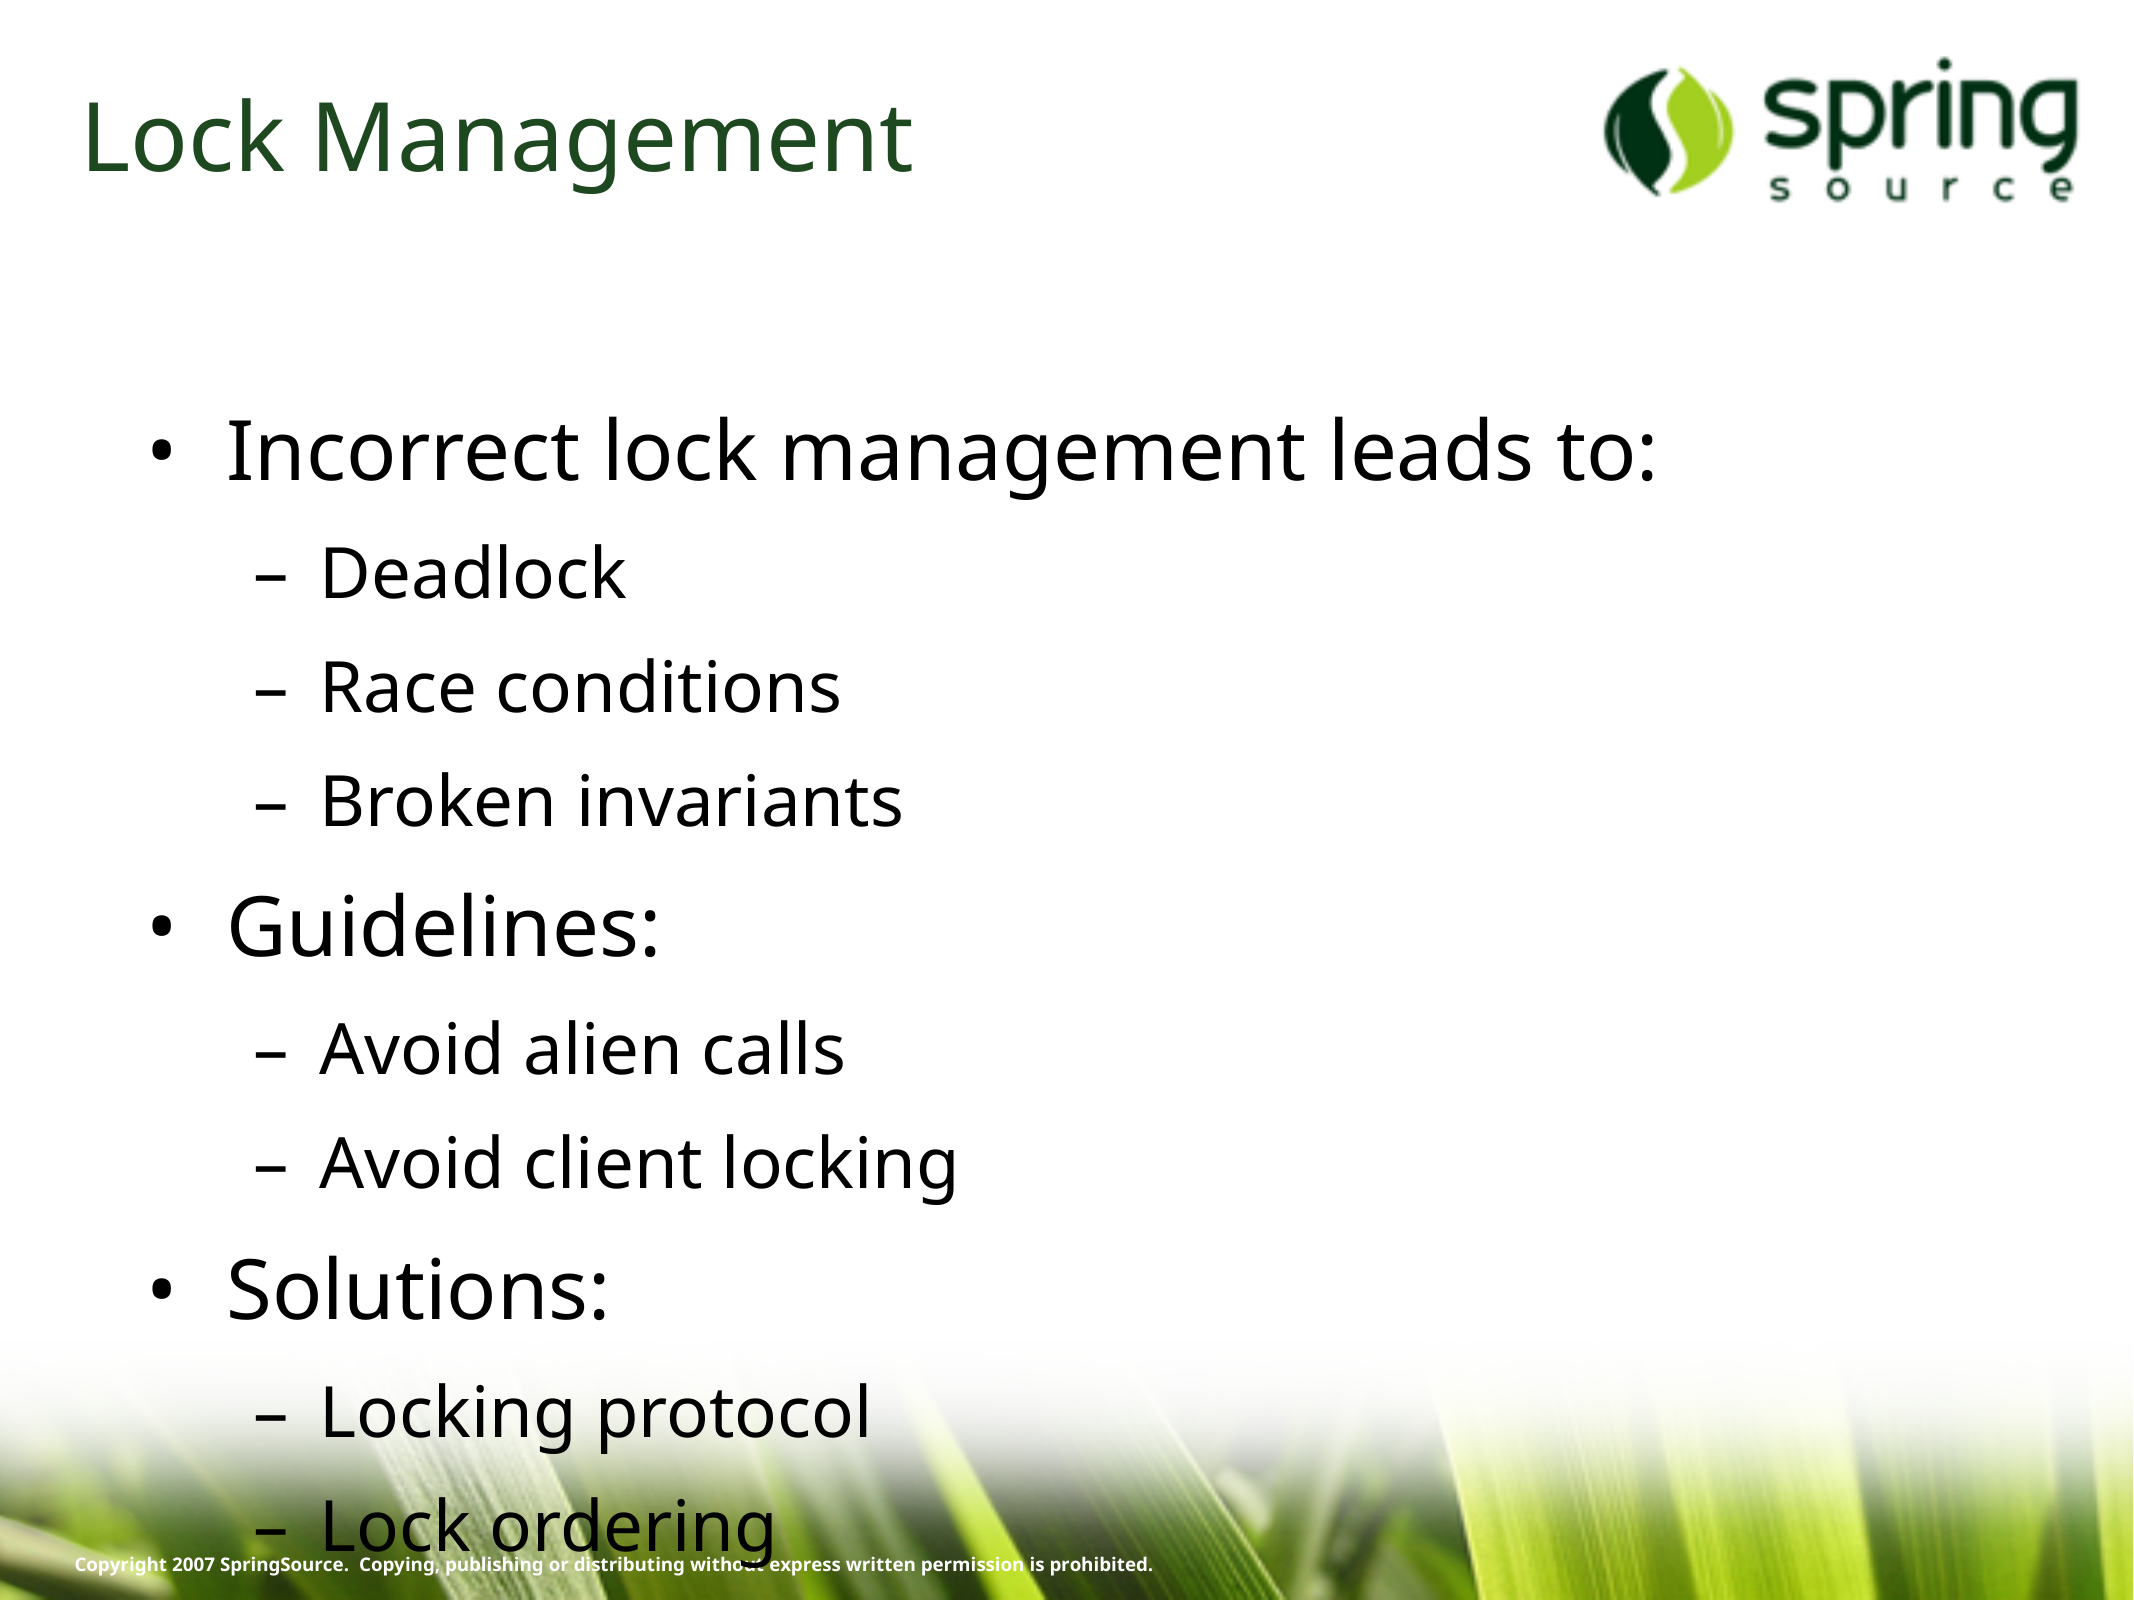

# Lock Management
Incorrect lock management leads to:
Deadlock
Race conditions
Broken invariants
Guidelines:
Avoid alien calls
Avoid client locking
Solutions:
Locking protocol
Lock ordering